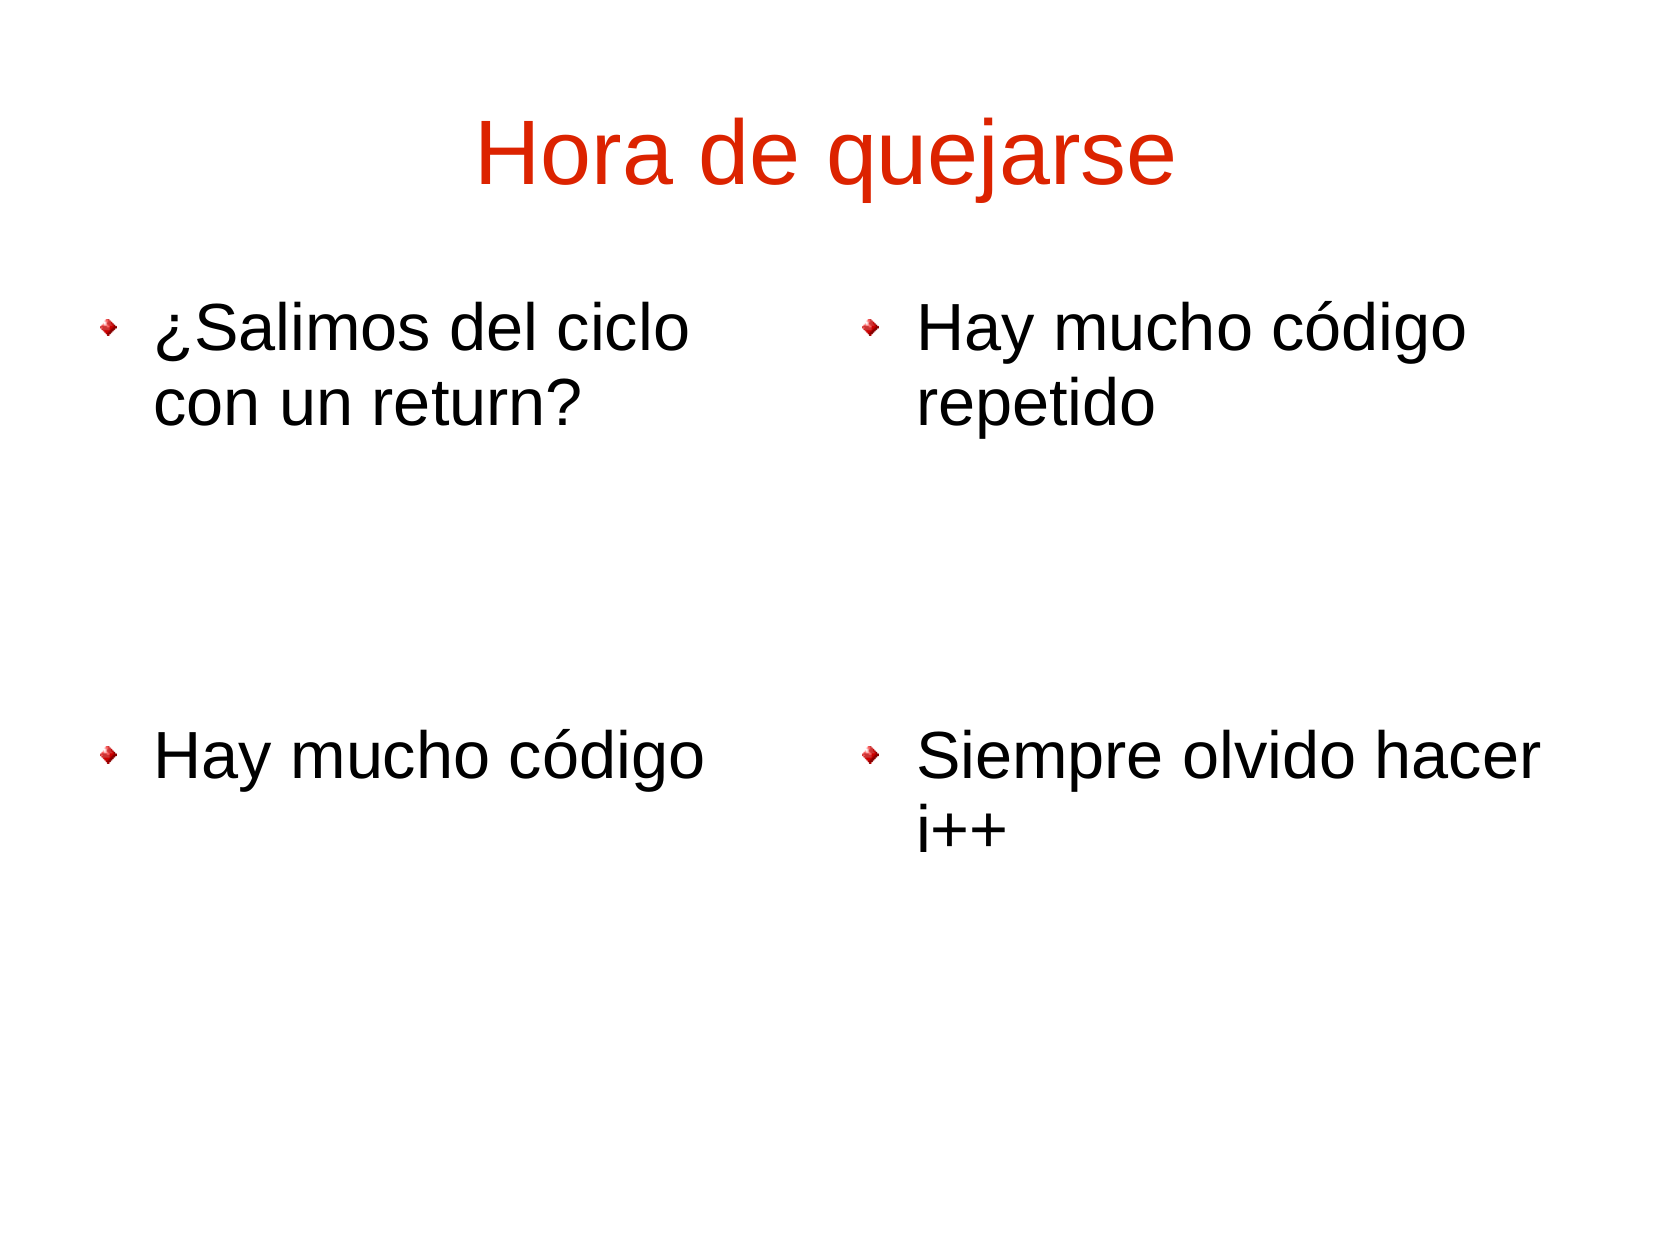

# Hora de quejarse
¿Salimos del ciclo con un return?
Hay mucho código repetido
Hay mucho código
Siempre olvido hacer i++